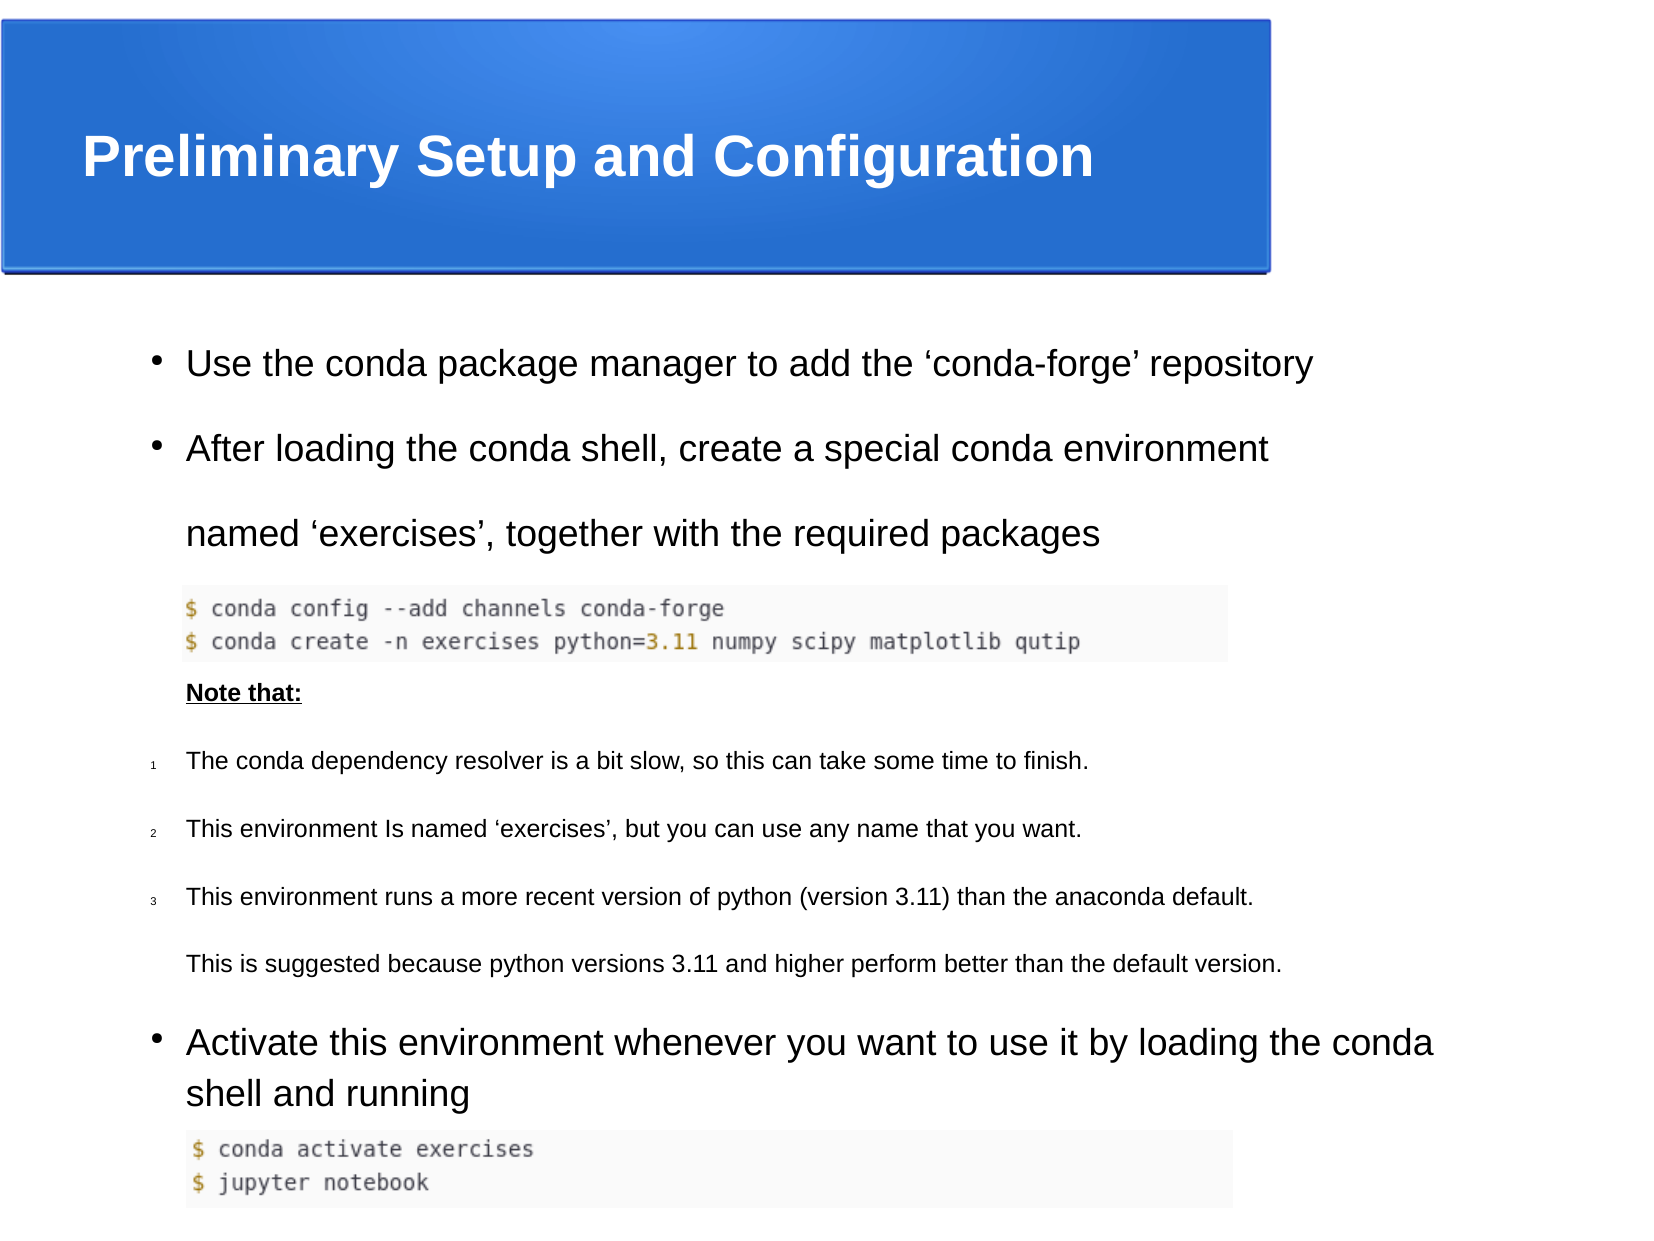

Preliminary Setup and Configuration
Use the conda package manager to add the ‘conda-forge’ repository
After loading the conda shell, create a special conda environment
named ‘exercises’, together with the required packages
Note that:
The conda dependency resolver is a bit slow, so this can take some time to finish.
This environment Is named ‘exercises’, but you can use any name that you want.
This environment runs a more recent version of python (version 3.11) than the anaconda default.
This is suggested because python versions 3.11 and higher perform better than the default version.
Activate this environment whenever you want to use it by loading the conda shell and running